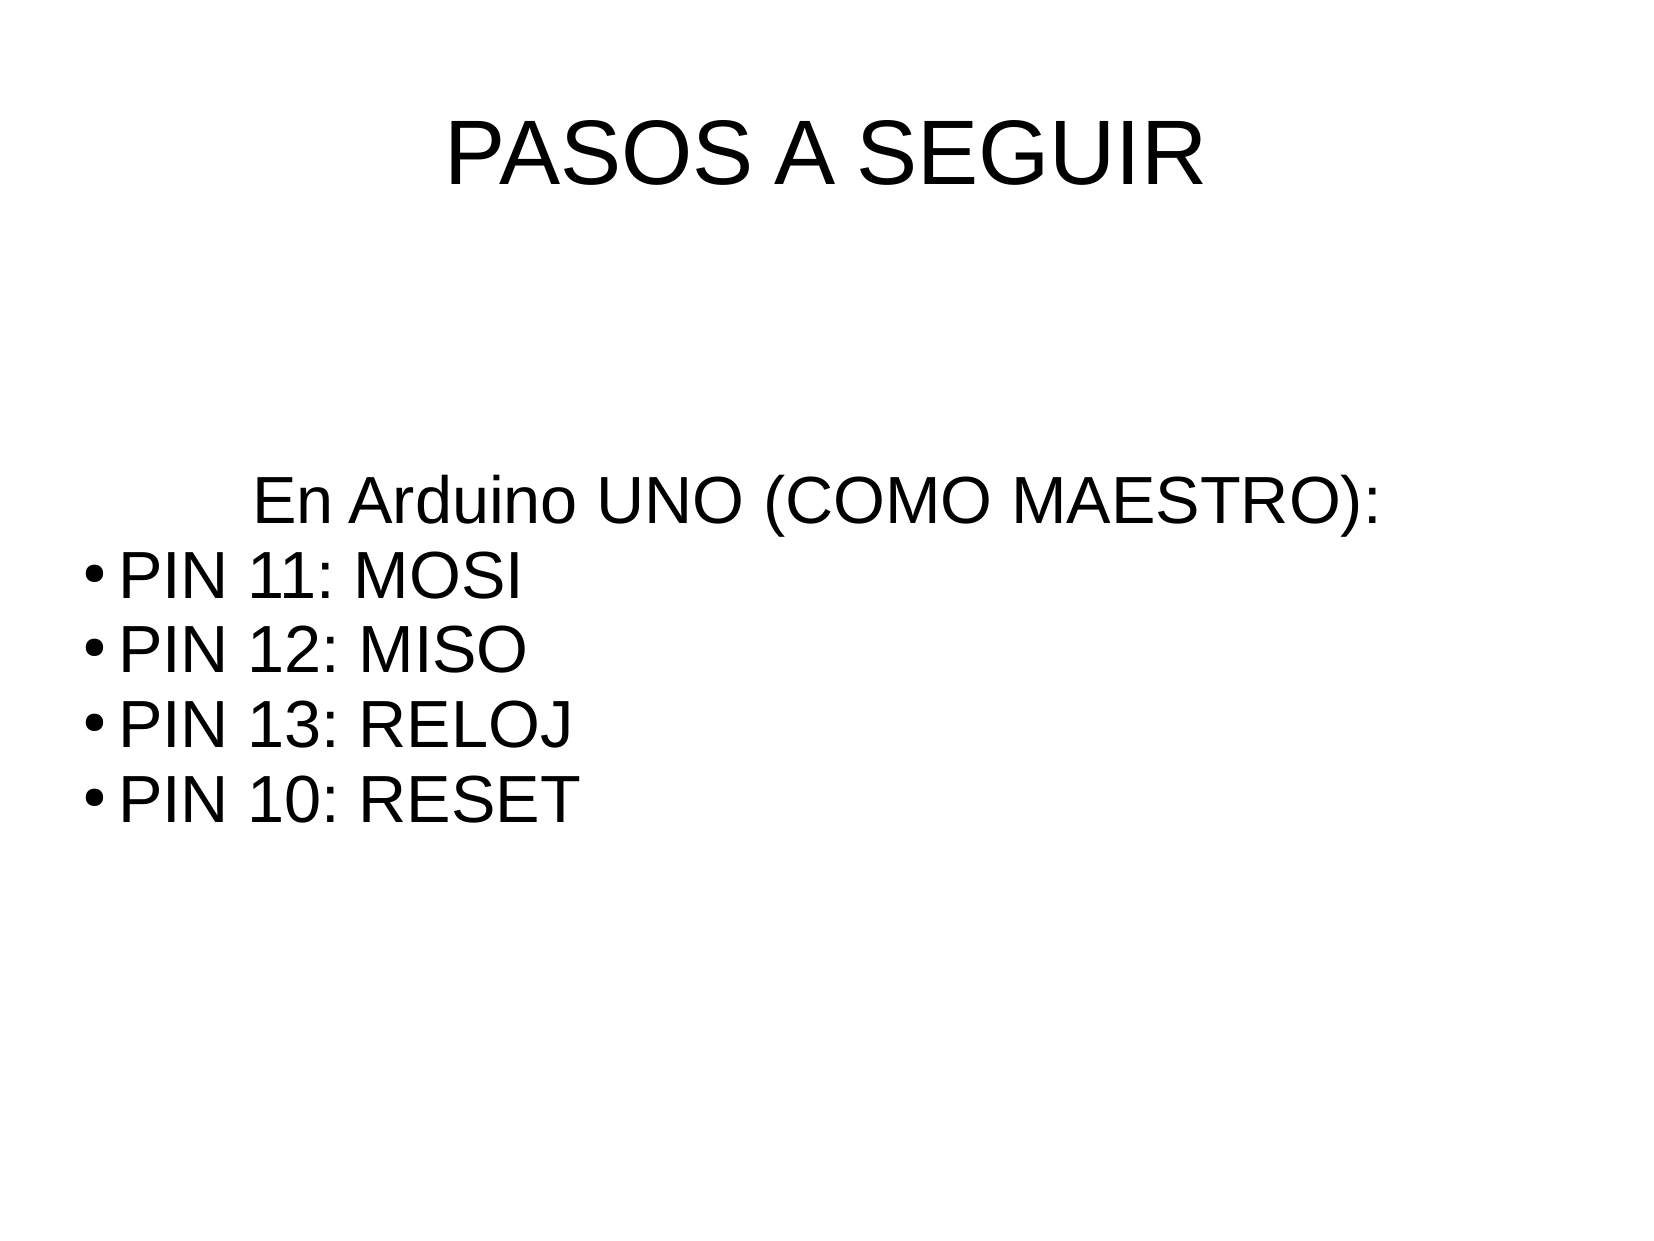

# PASOS A SEGUIR
En Arduino UNO (COMO MAESTRO):
PIN 11: MOSI
PIN 12: MISO
PIN 13: RELOJ
PIN 10: RESET